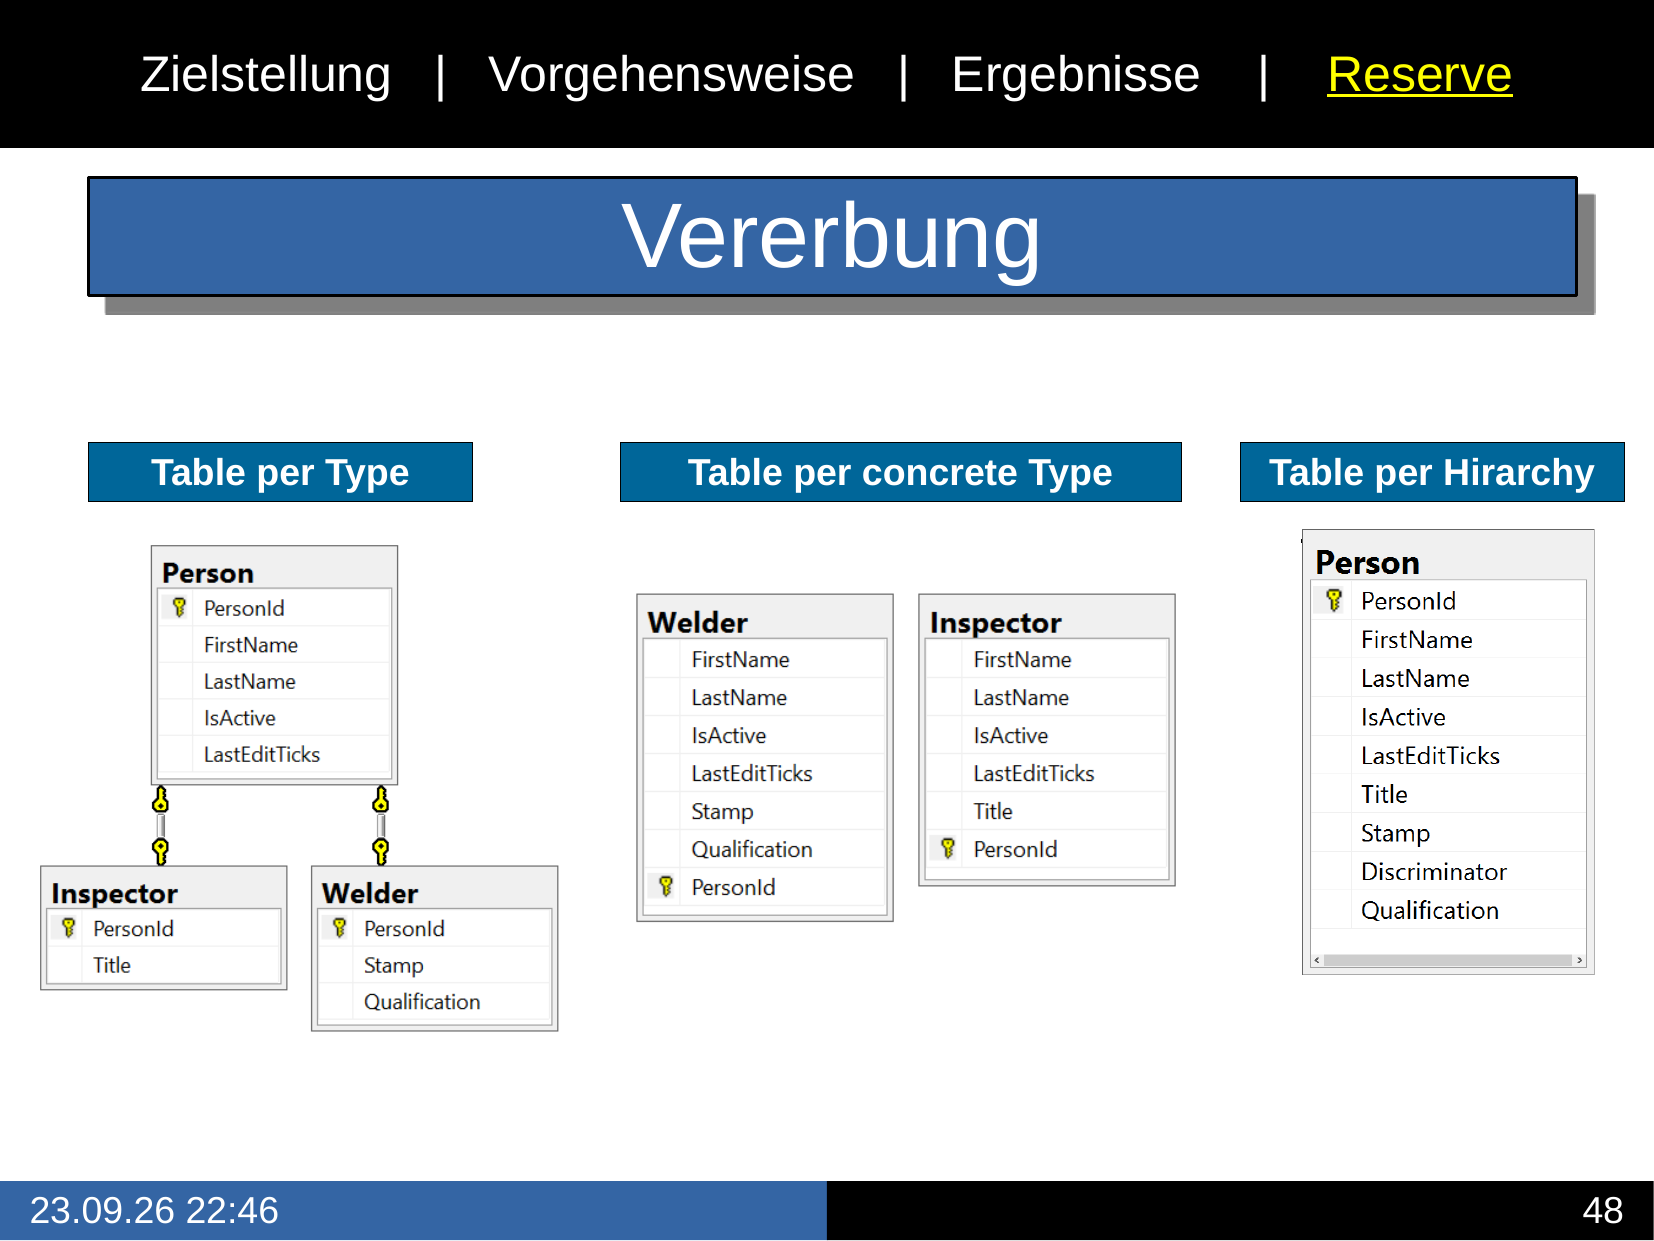

Zielstellung | Vorgehensweise | Ergebnisse | Reserve
# Vererbung
Table per Type
Table per concrete Type
Table per Hirarchy
48